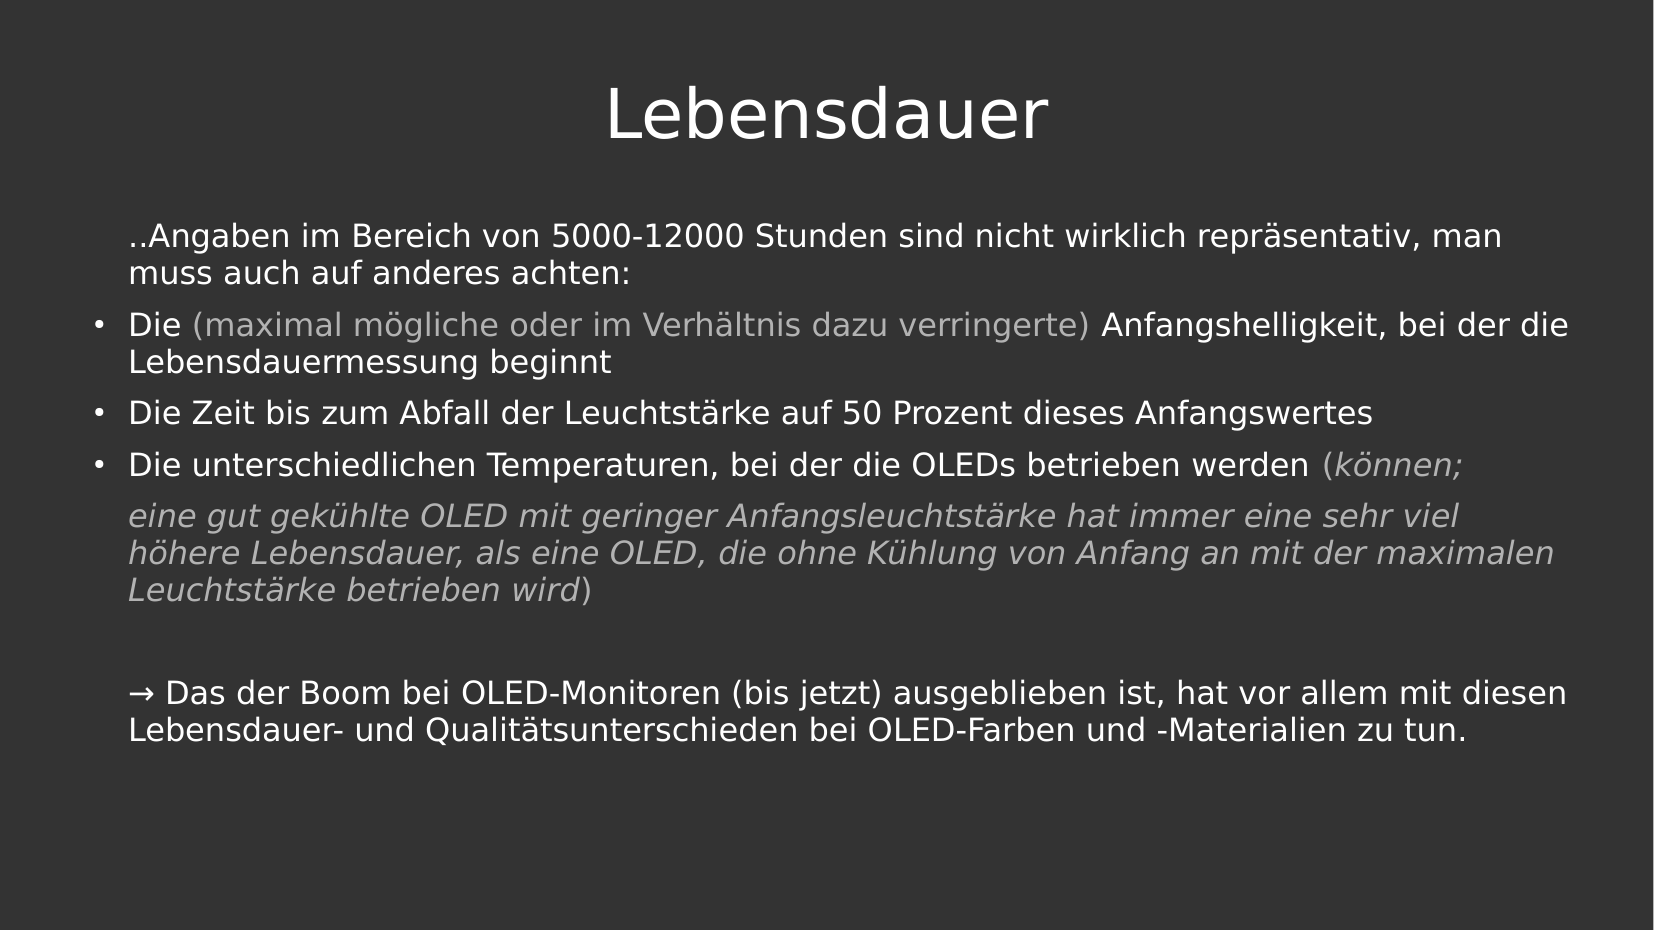

# Lebensdauer
..Angaben im Bereich von 5000-12000 Stunden sind nicht wirklich repräsentativ, man muss auch auf anderes achten:
Die (maximal mögliche oder im Verhältnis dazu verringerte) Anfangshelligkeit, bei der die Lebensdauermessung beginnt
Die Zeit bis zum Abfall der Leuchtstärke auf 50 Prozent dieses Anfangswertes
Die unterschiedlichen Temperaturen, bei der die OLEDs betrieben werden (können;
eine gut gekühlte OLED mit geringer Anfangsleuchtstärke hat immer eine sehr viel höhere Lebensdauer, als eine OLED, die ohne Kühlung von Anfang an mit der maximalen Leuchtstärke betrieben wird)
→ Das der Boom bei OLED-Monitoren (bis jetzt) ausgeblieben ist, hat vor allem mit diesen Lebensdauer- und Qualitätsunterschieden bei OLED-Farben und -Materialien zu tun.